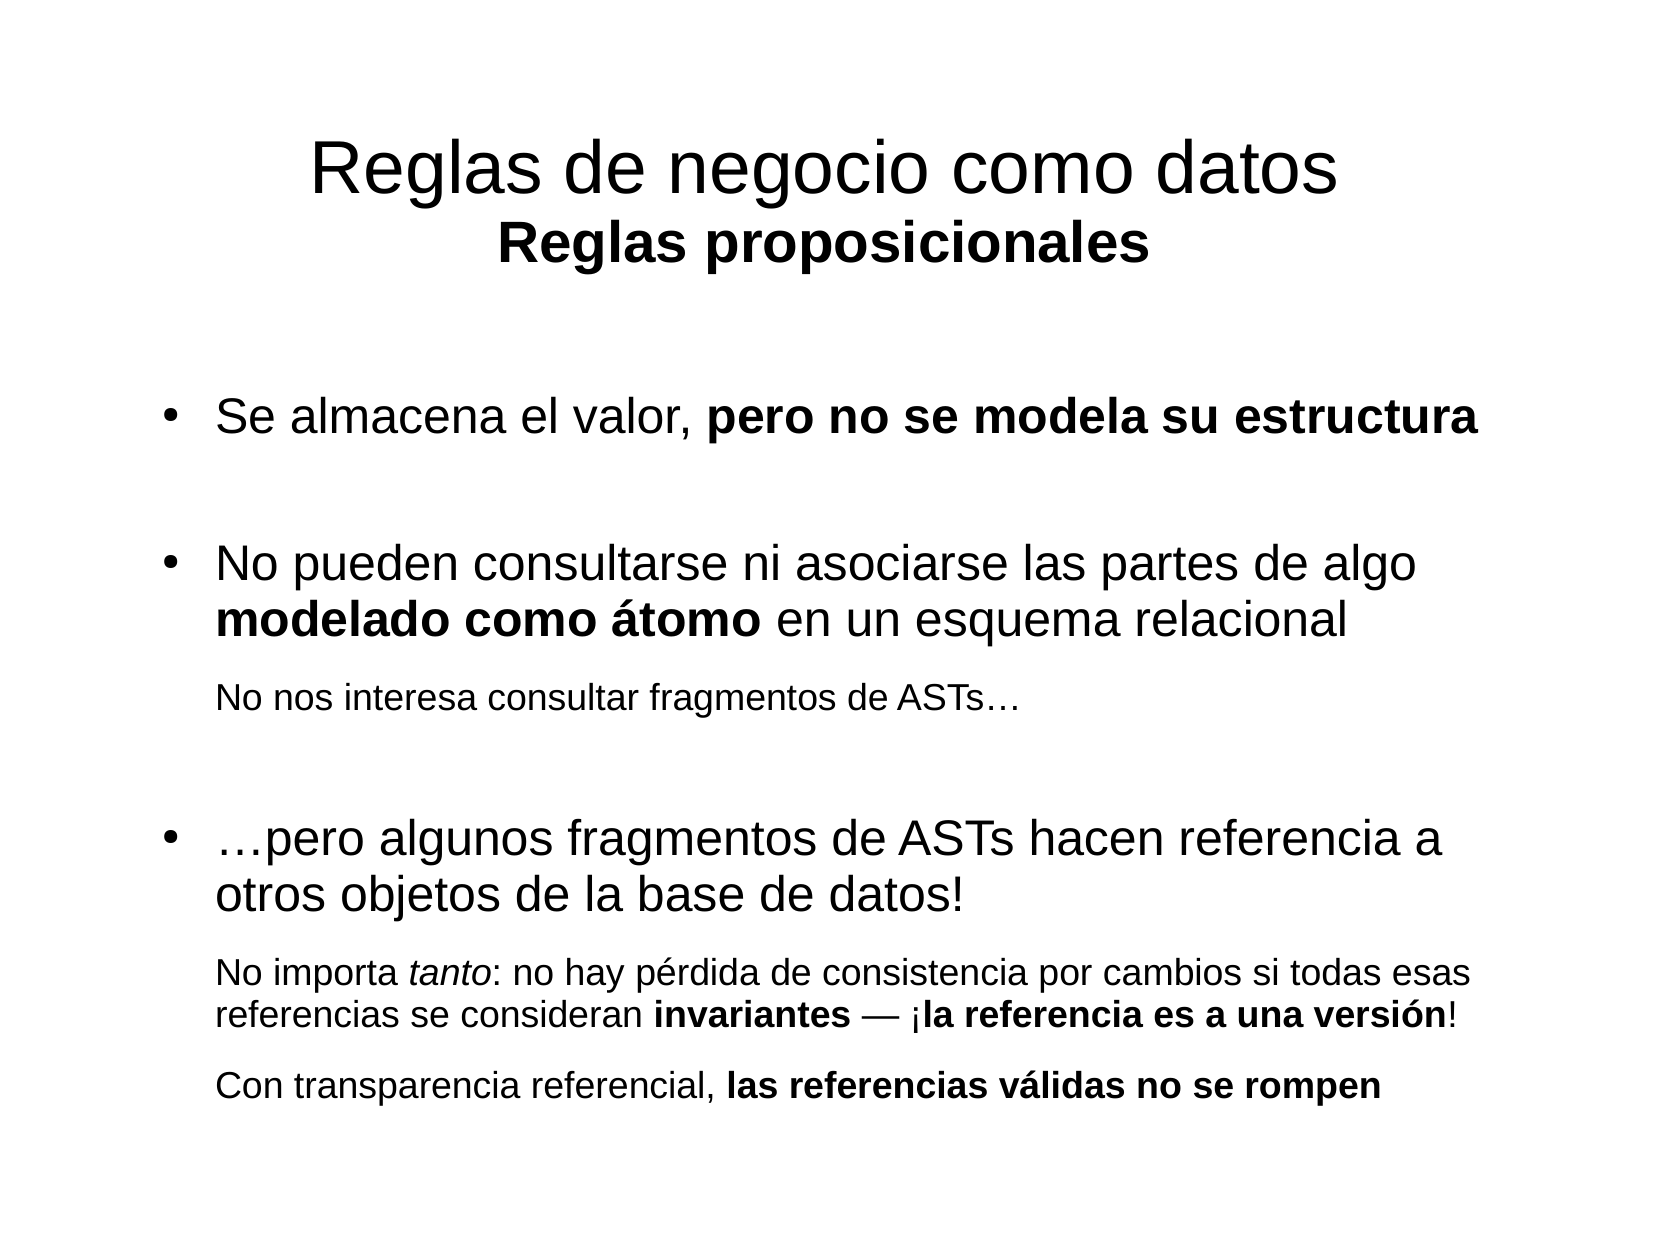

# Reglas de negocio como datos Reglas proposicionales
Se almacena el valor, pero no se modela su estructura
No pueden consultarse ni asociarse las partes de algo modelado como átomo en un esquema relacional
No nos interesa consultar fragmentos de ASTs…
…pero algunos fragmentos de ASTs hacen referencia a otros objetos de la base de datos!
No importa tanto: no hay pérdida de consistencia por cambios si todas esas referencias se consideran invariantes — ¡la referencia es a una versión!
Con transparencia referencial, las referencias válidas no se rompen